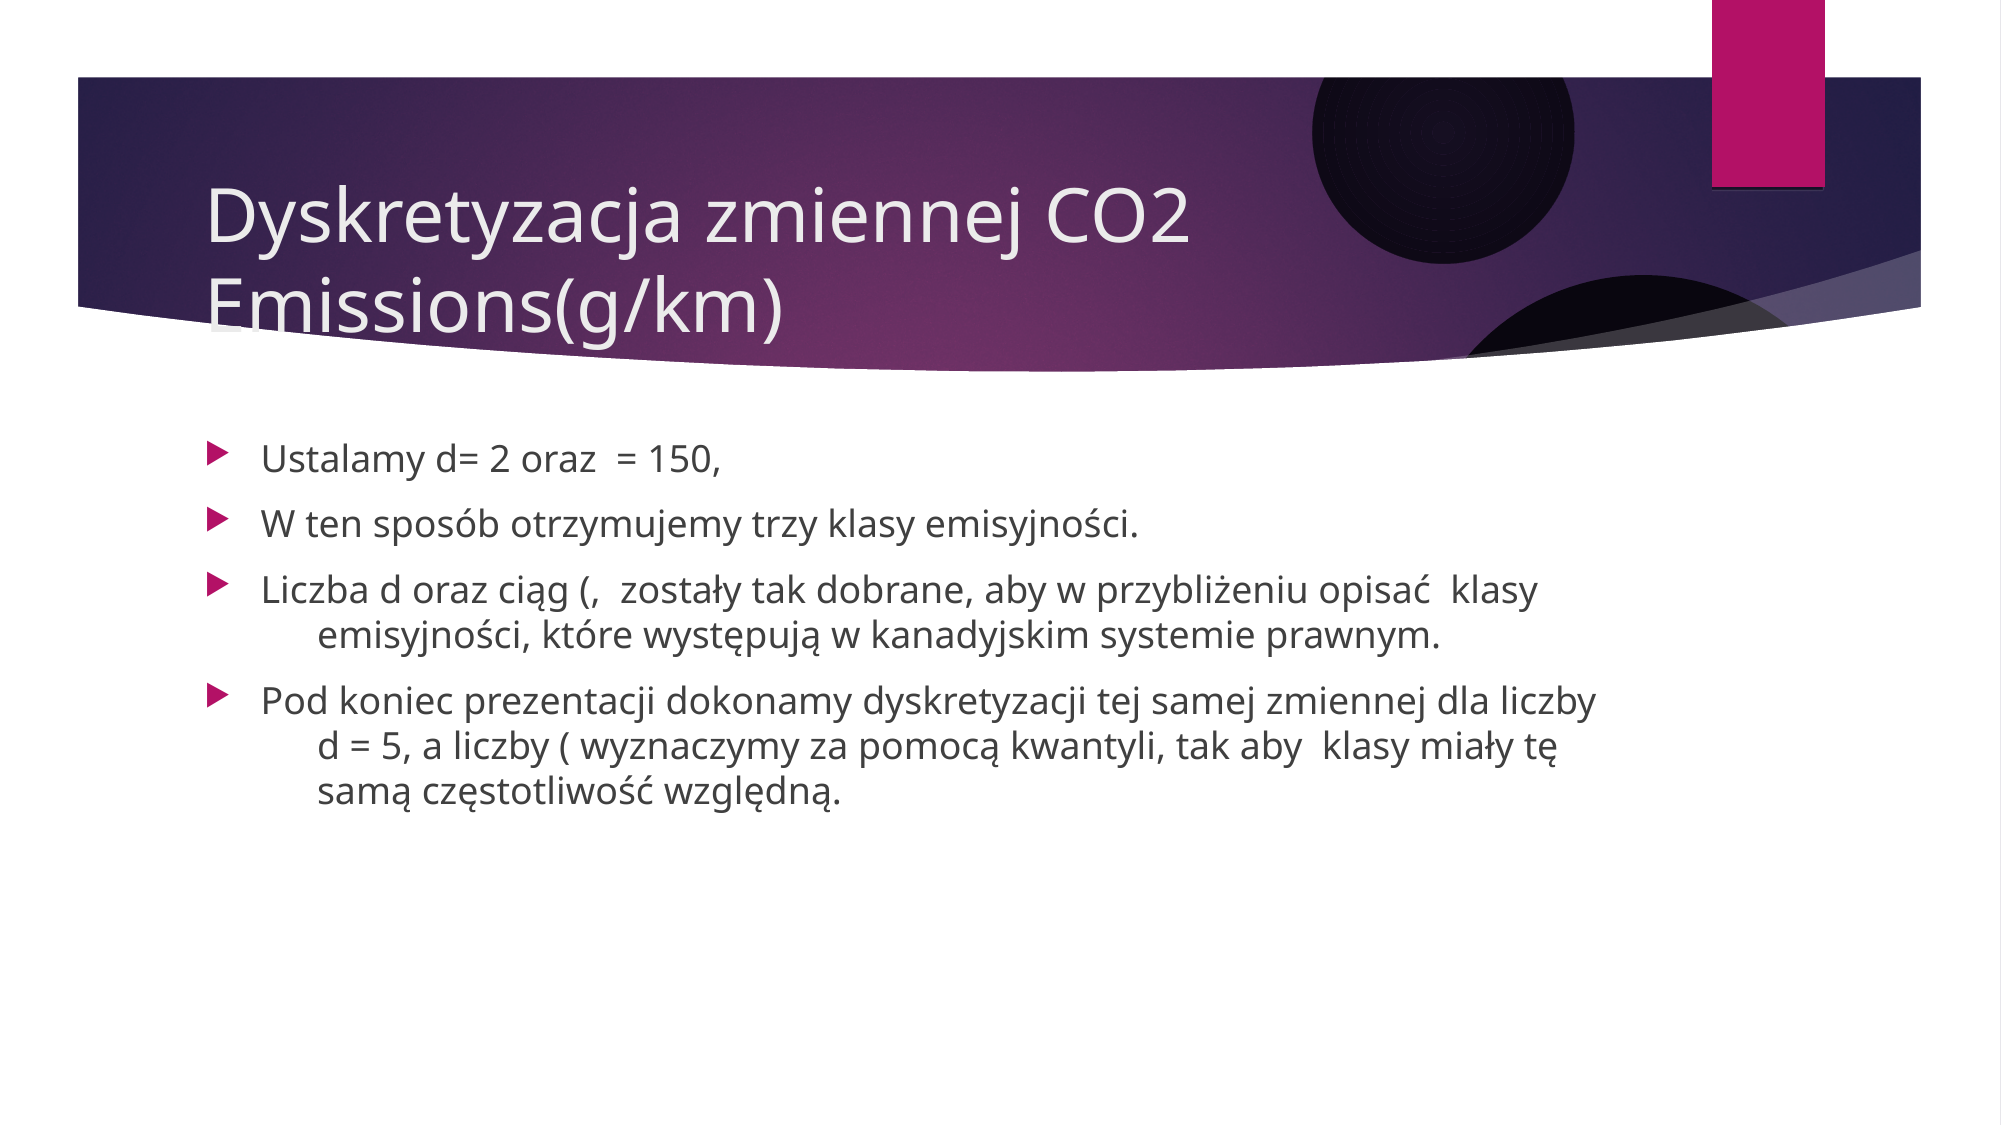

# Dyskretyzacja zmiennej CO2 Emissions(g/km)
Ustalamy d= 2 oraz = 150,
W ten sposób otrzymujemy trzy klasy emisyjności.
Liczba d oraz ciąg (, zostały tak dobrane, aby w przybliżeniu opisać klasy emisyjności, które występują w kanadyjskim systemie prawnym.
Pod koniec prezentacji dokonamy dyskretyzacji tej samej zmiennej dla liczby d = 5, a liczby ( wyznaczymy za pomocą kwantyli, tak aby klasy miały tę samą częstotliwość względną.